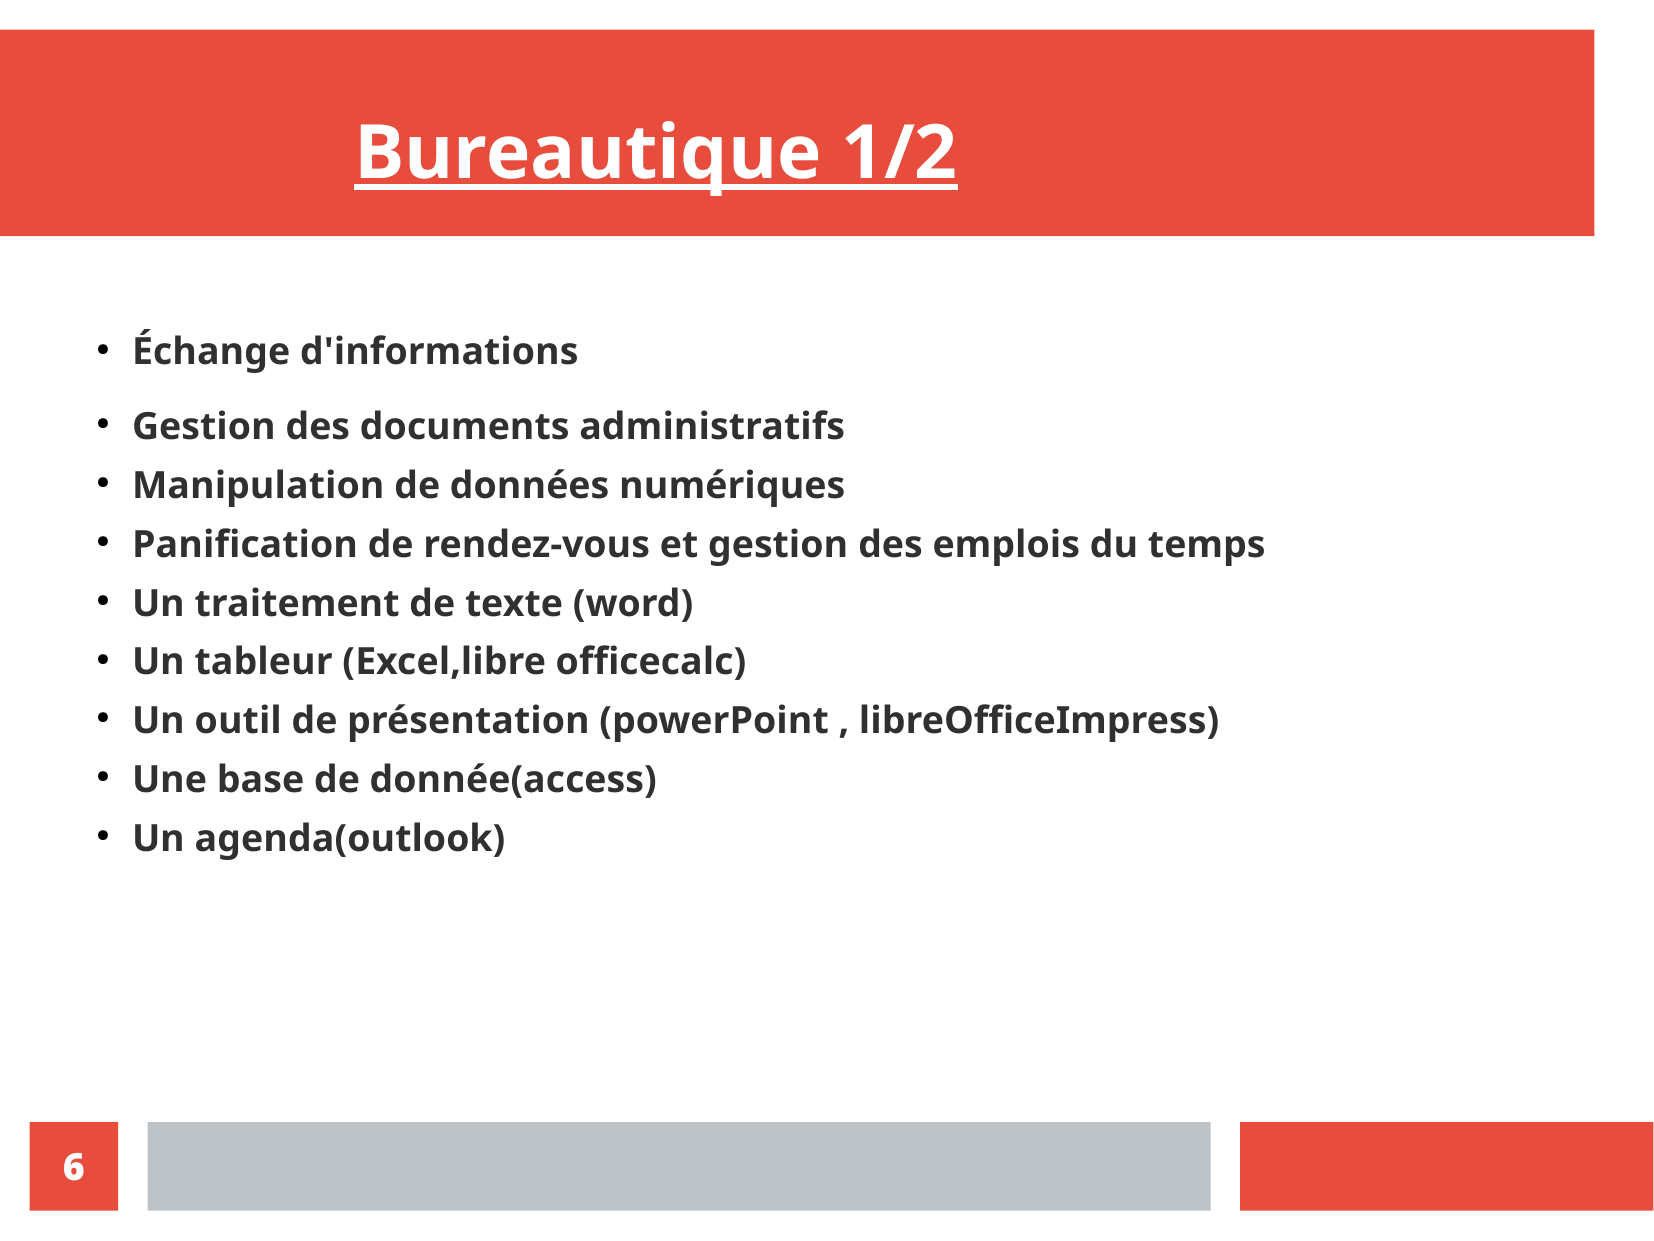

# Bureautique 1/2
Échange d'informations
Gestion des documents administratifs
Manipulation de données numériques
Panification de rendez-vous et gestion des emplois du temps
Un traitement de texte (word)
Un tableur (Excel,libre officecalc)
Un outil de présentation (powerPoint , libreOfficeImpress)
Une base de donnée(access)
Un agenda(outlook)
6